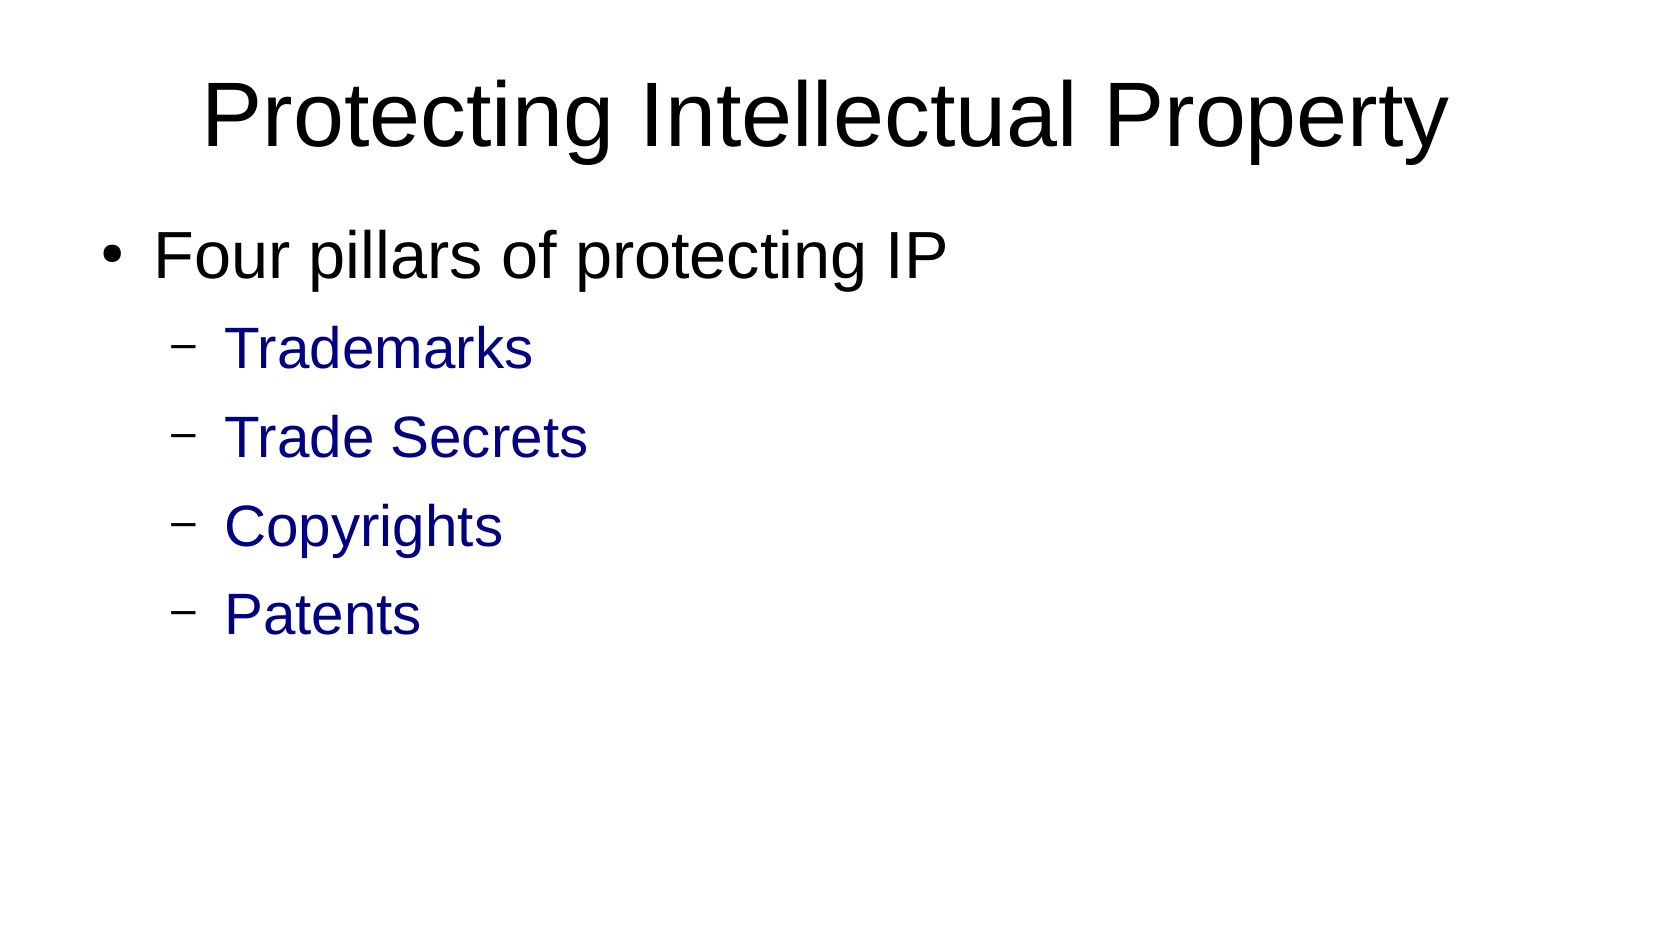

# Protecting Intellectual Property
Four pillars of protecting IP
Trademarks
Trade Secrets
Copyrights
Patents